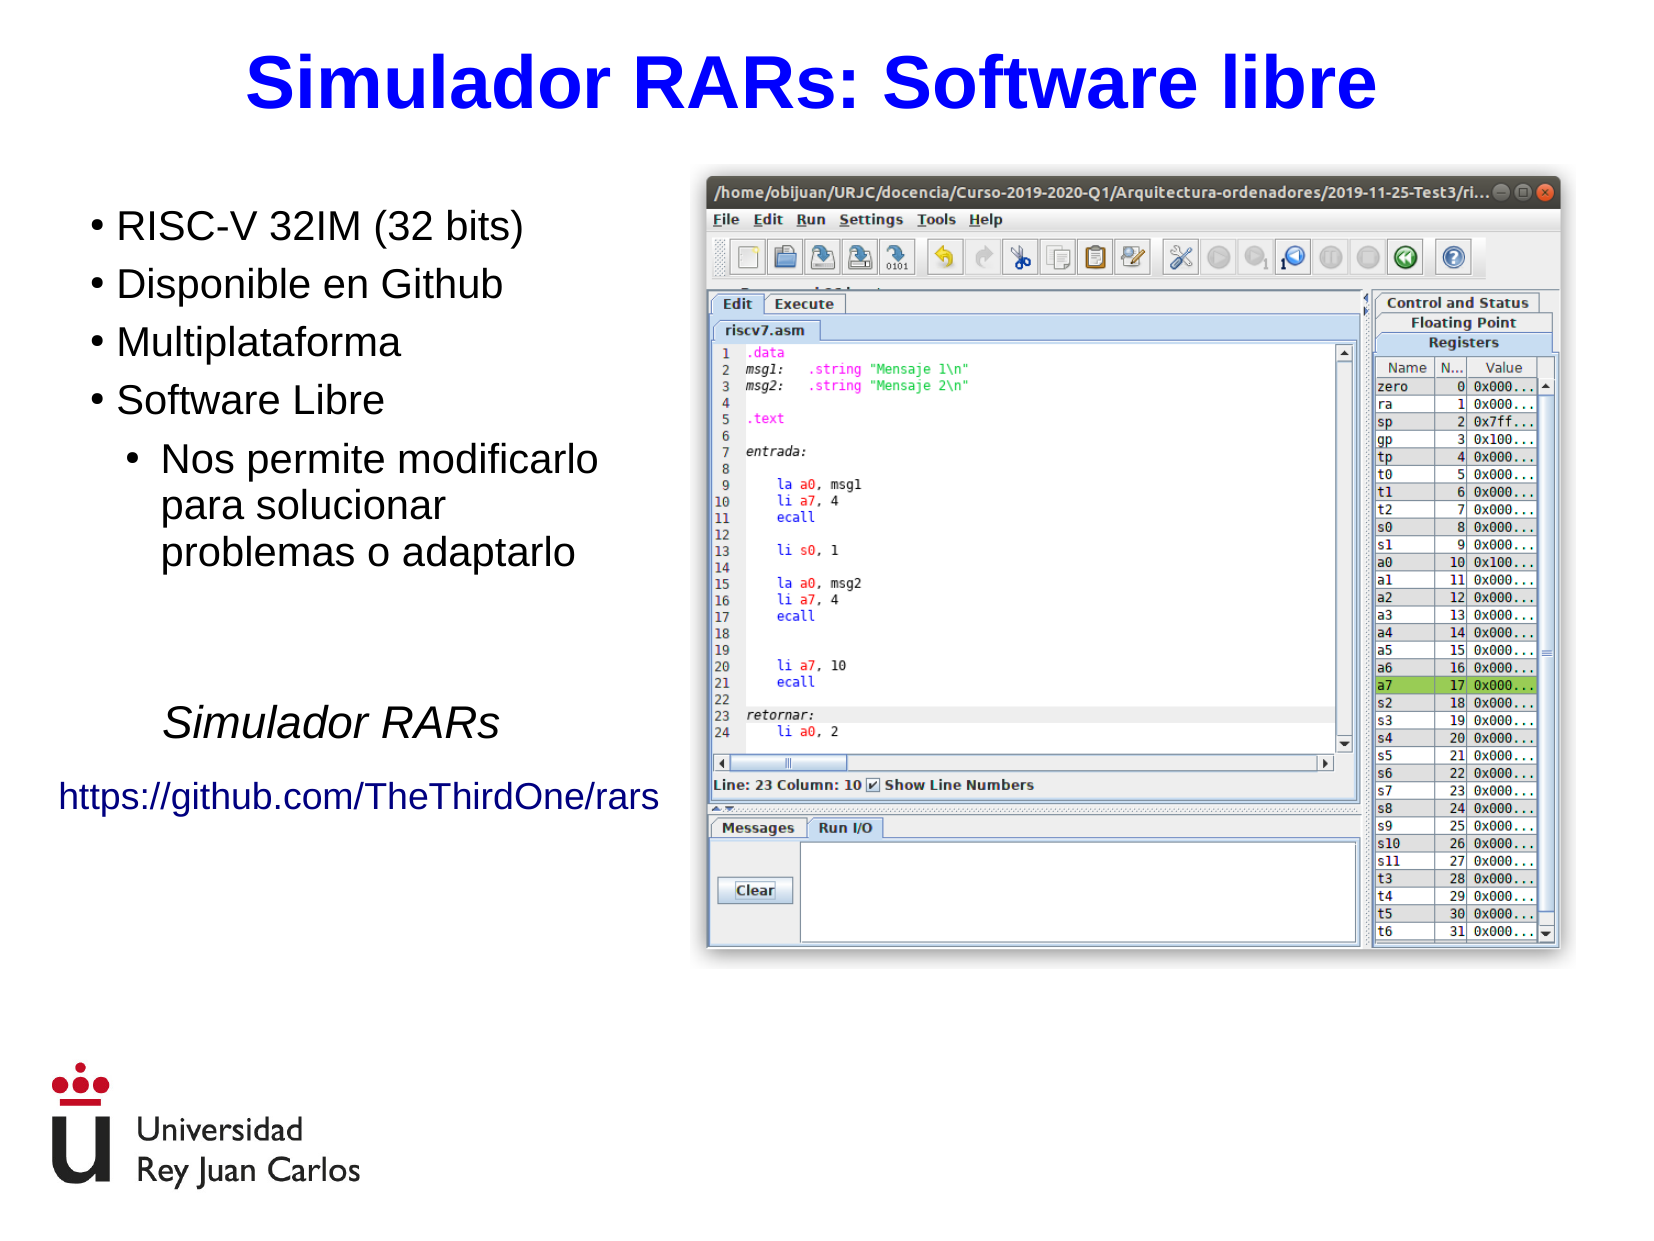

Simulador RARs: Software libre
 RISC-V 32IM (32 bits)
 Disponible en Github
 Multiplataforma
 Software Libre
Nos permite modificarlo para solucionar problemas o adaptarlo
Simulador RARs
https://github.com/TheThirdOne/rars